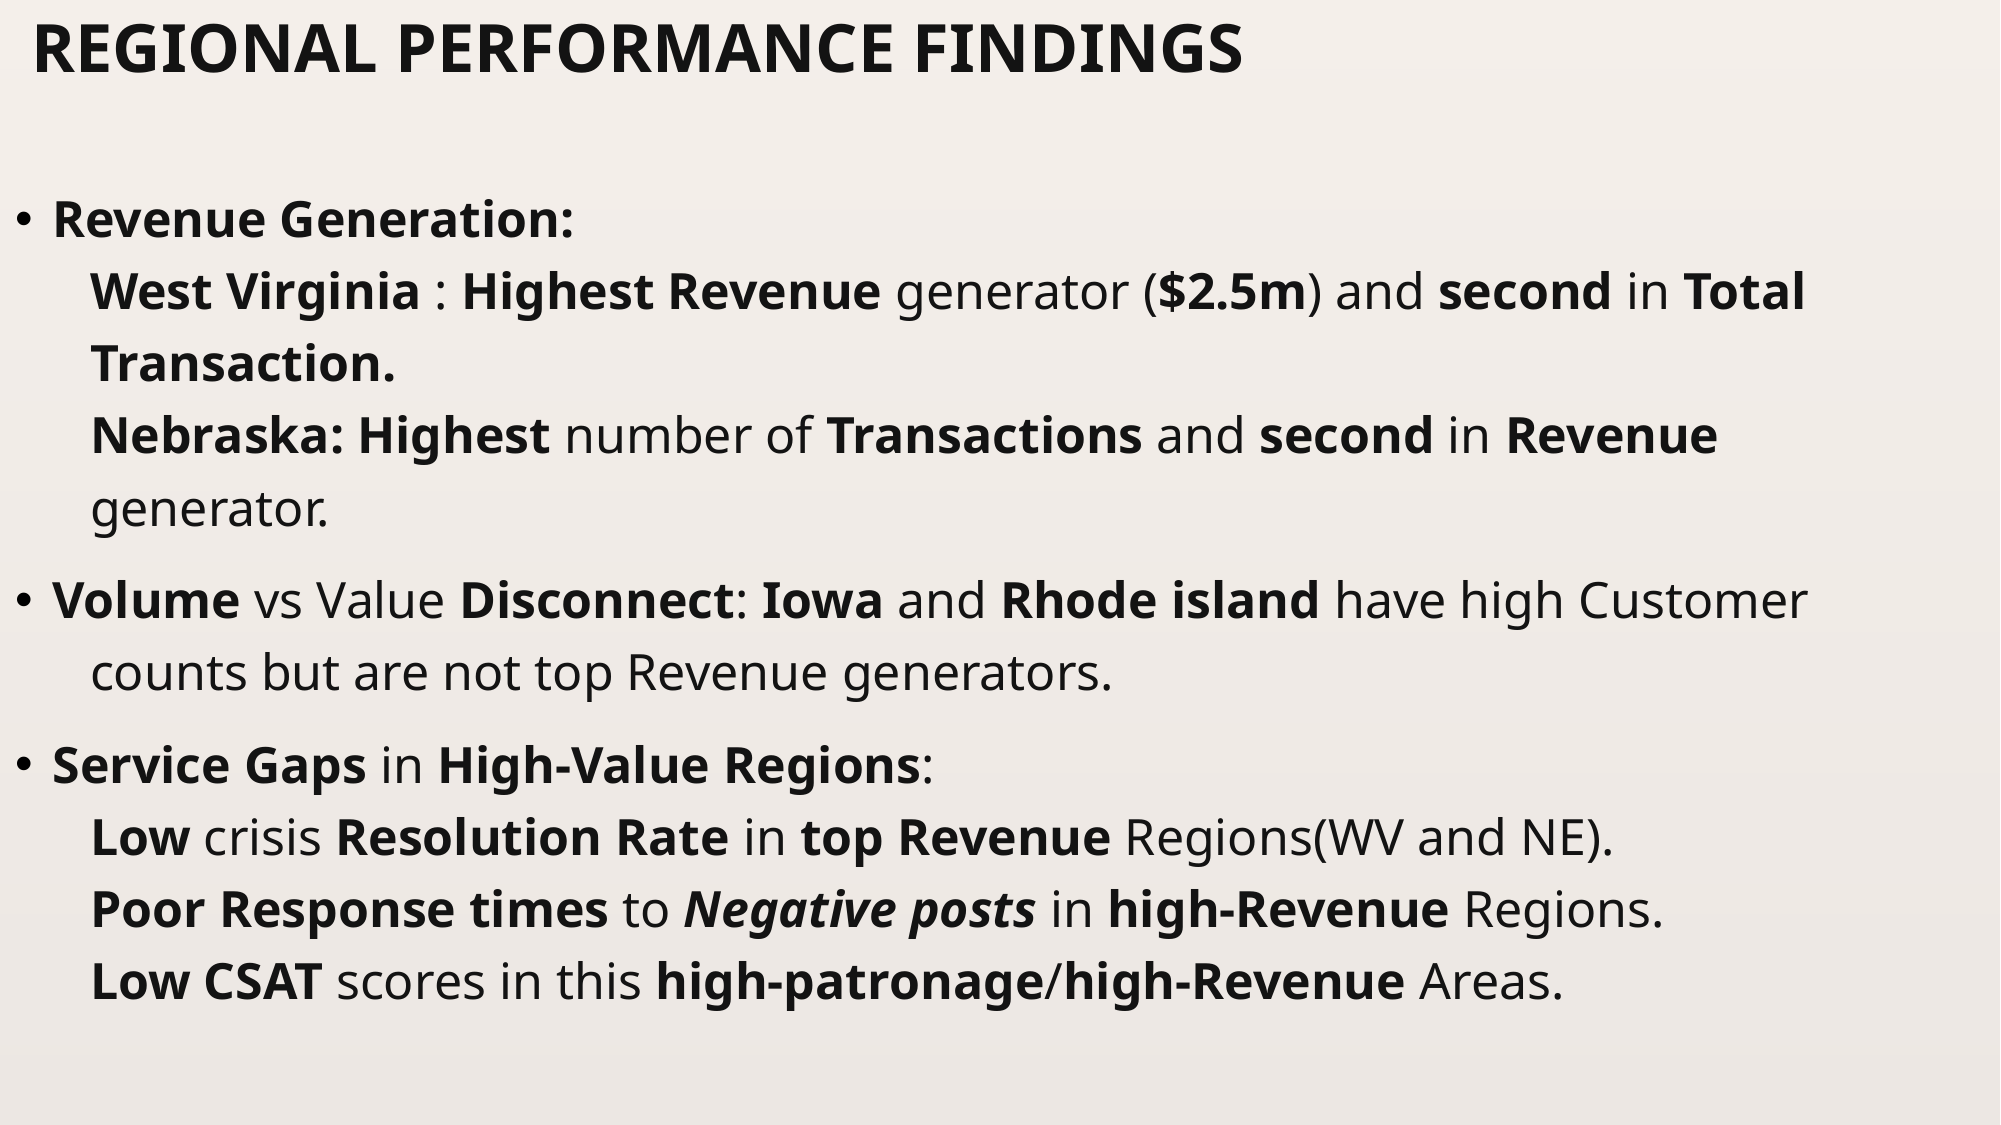

# Regional performance findings
Revenue Generation:
West Virginia : Highest Revenue generator ($2.5m) and second in Total Transaction.
Nebraska: Highest number of Transactions and second in Revenue generator.
Volume vs Value Disconnect: Iowa and Rhode island have high Customer counts but are not top Revenue generators.
Service Gaps in High-Value Regions:
Low crisis Resolution Rate in top Revenue Regions(WV and NE).
Poor Response times to Negative posts in high-Revenue Regions.
Low CSAT scores in this high-patronage/high-Revenue Areas.